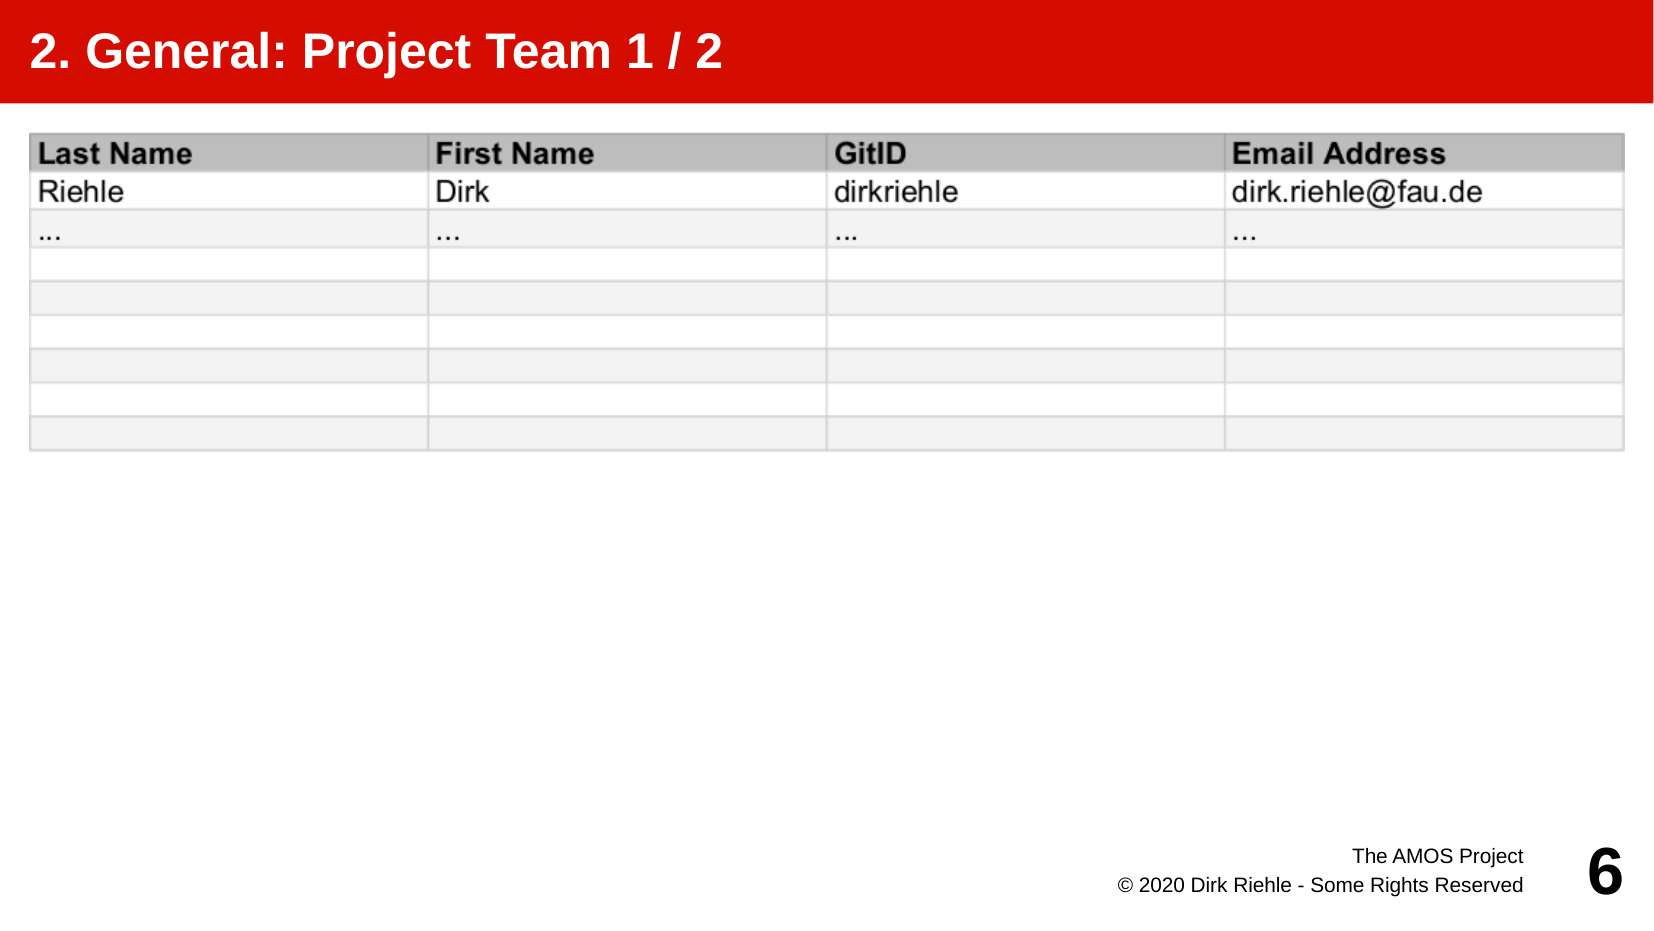

# 2. General: Project Team 1 / 2
The AMOS Project
6
© 2020 Dirk Riehle - Some Rights Reserved